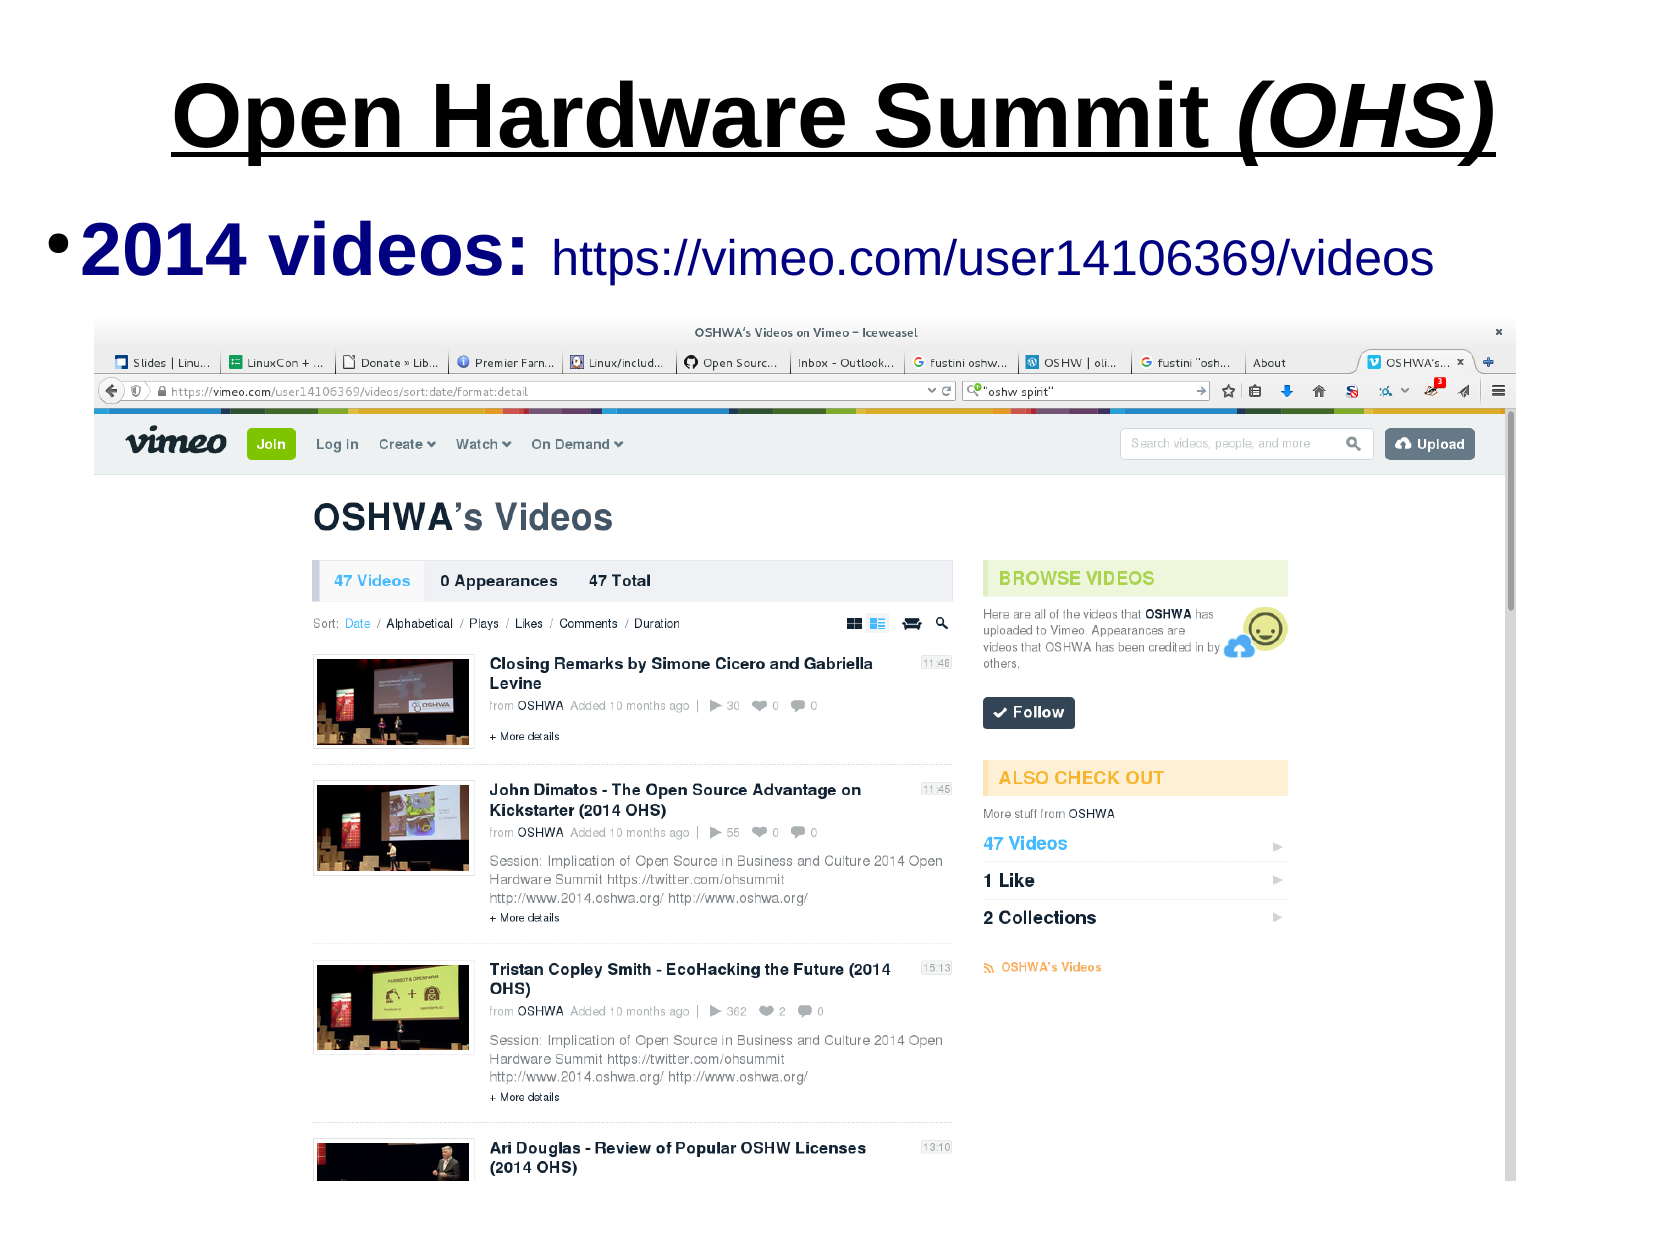

2014 videos: https://vimeo.com/user14106369/videos
Open Hardware Summit (OHS)